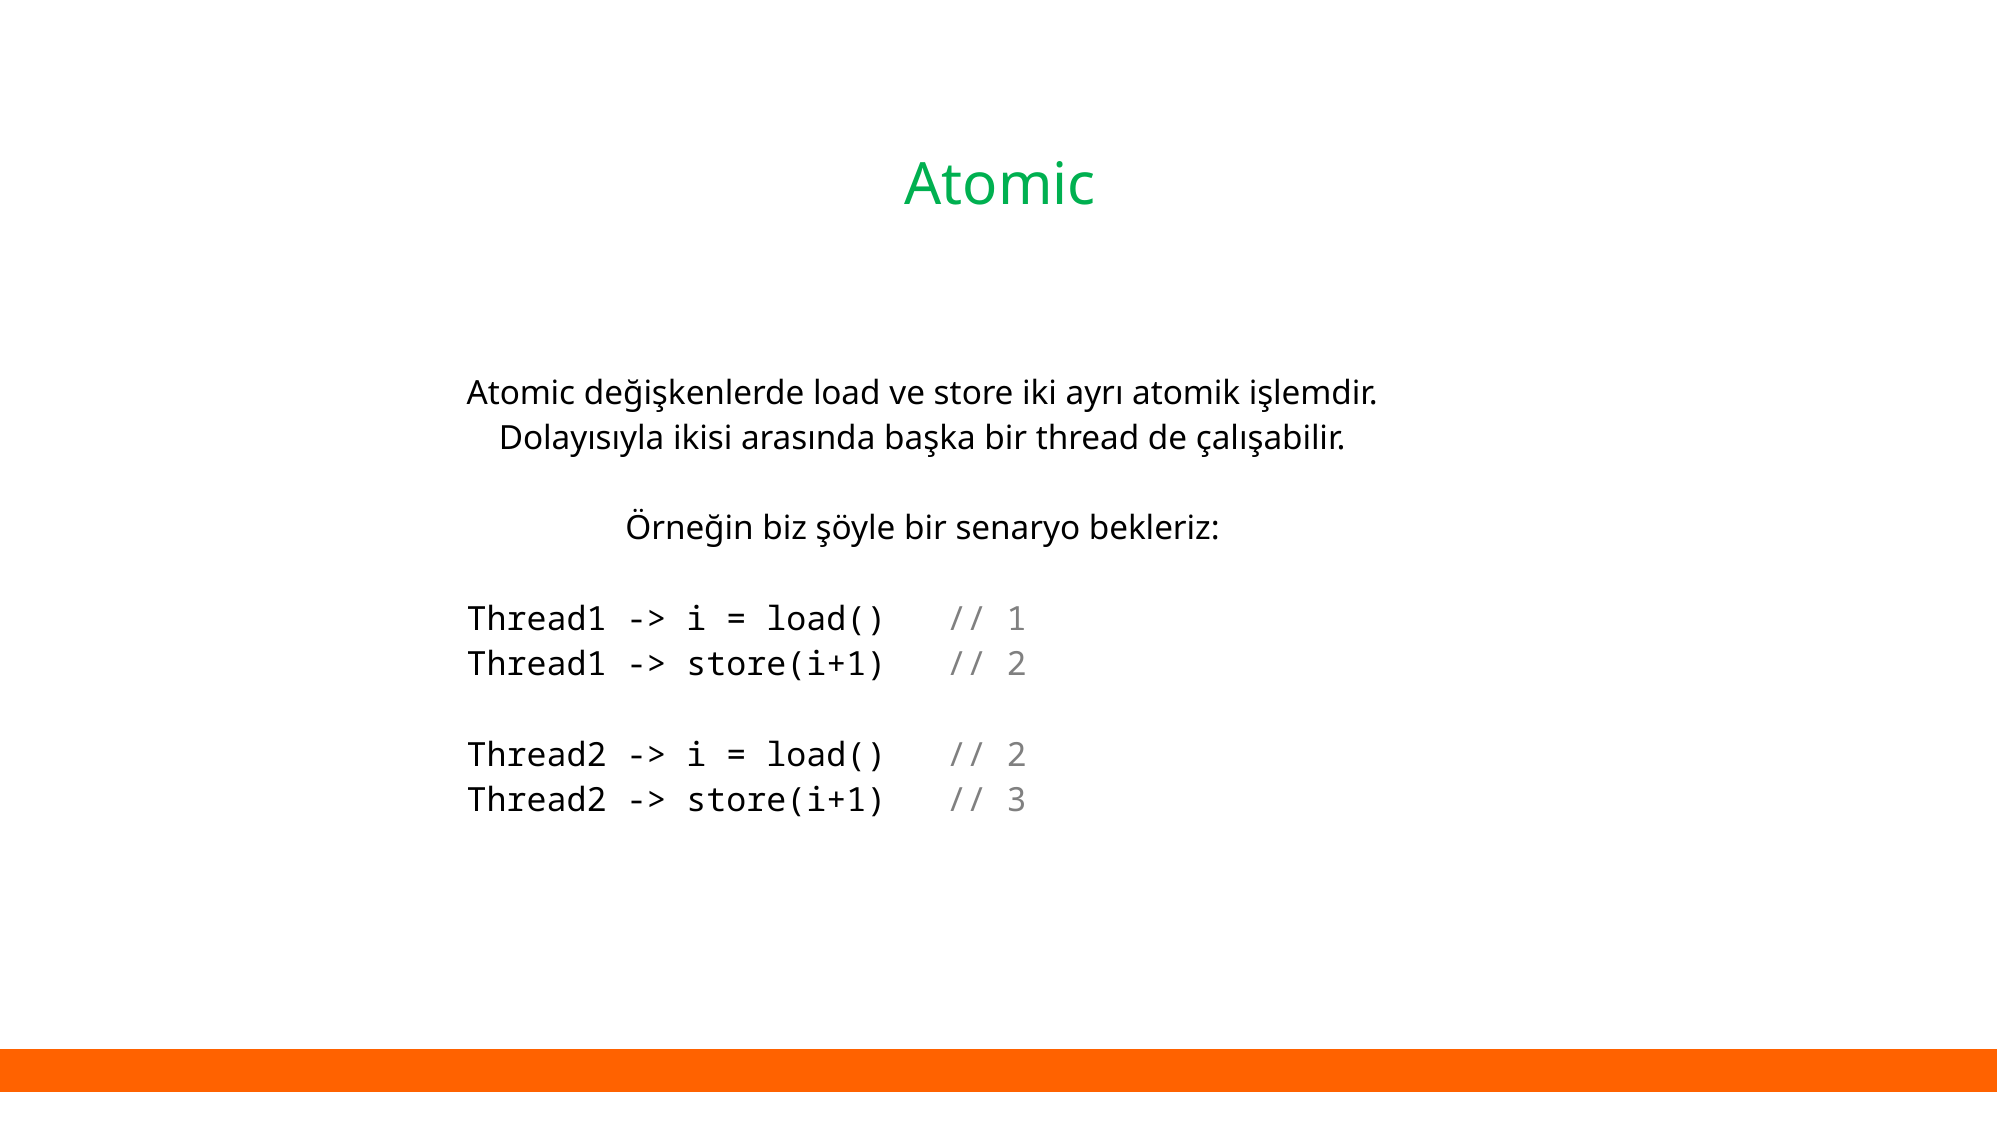

# Atomic
Atomic değişkenlerde load ve store iki ayrı atomik işlemdir.
Dolayısıyla ikisi arasında başka bir thread de çalışabilir.
Örneğin biz şöyle bir senaryo bekleriz:
Thread1 -> i = load() // 1
Thread1 -> store(i+1) // 2
Thread2 -> i = load() // 2
Thread2 -> store(i+1) // 3